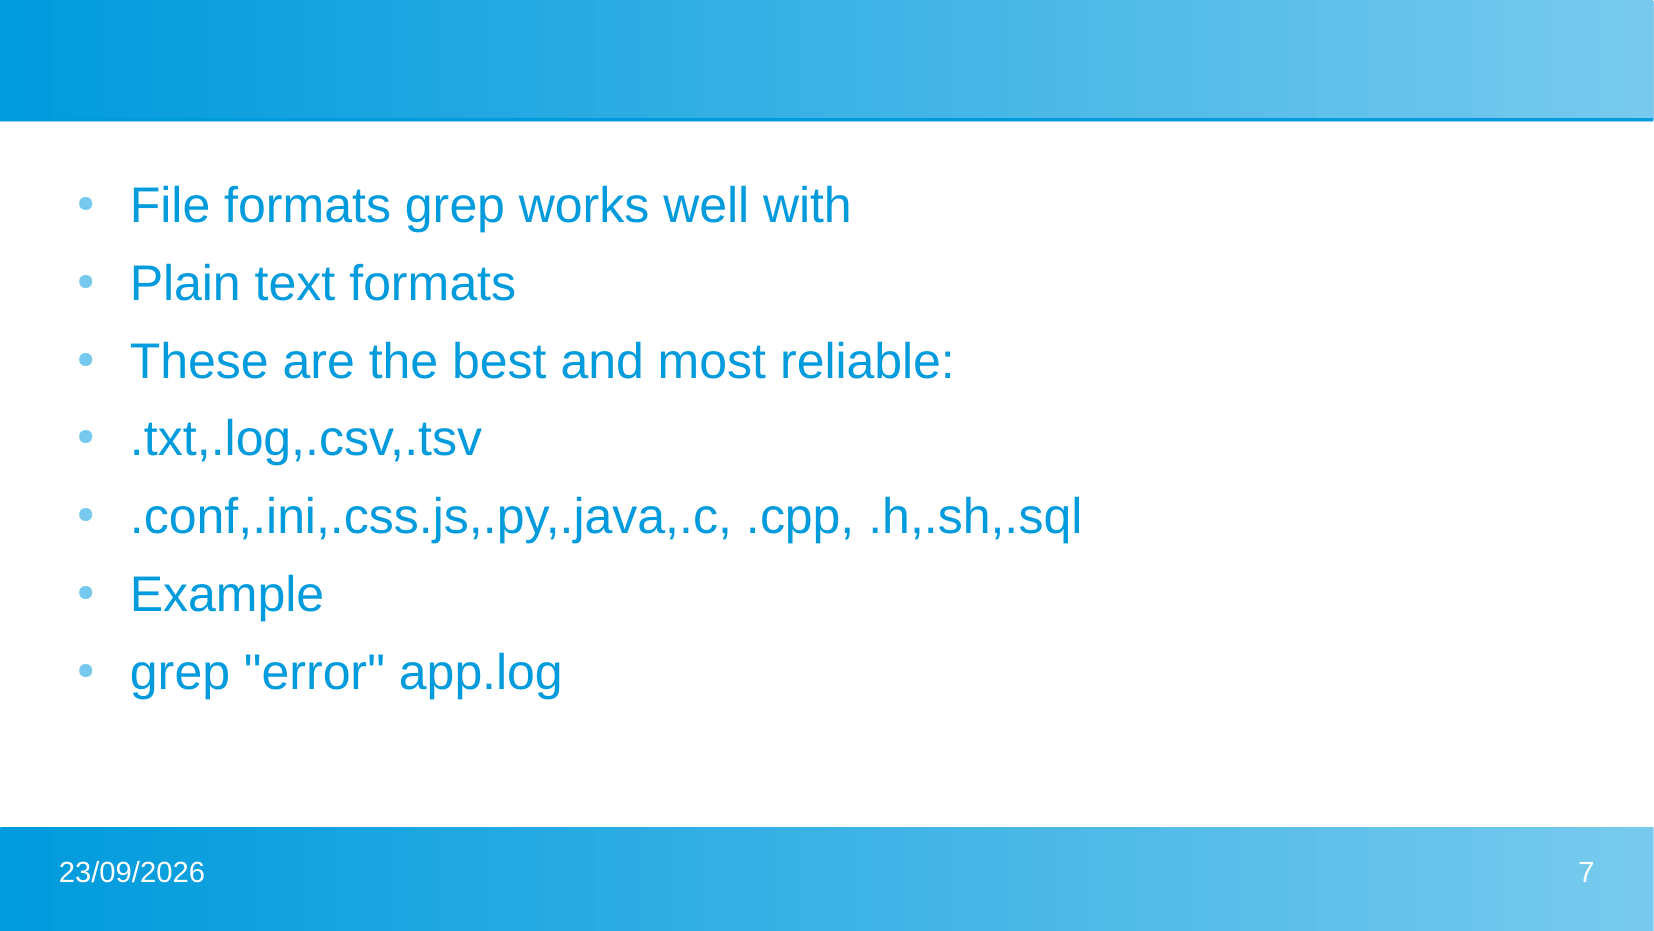

#
File formats grep works well with
Plain text formats
These are the best and most reliable:
.txt,.log,.csv,.tsv
.conf,.ini,.css.js,.py,.java,.c, .cpp, .h,.sh,.sql
Example
grep "error" app.log
7